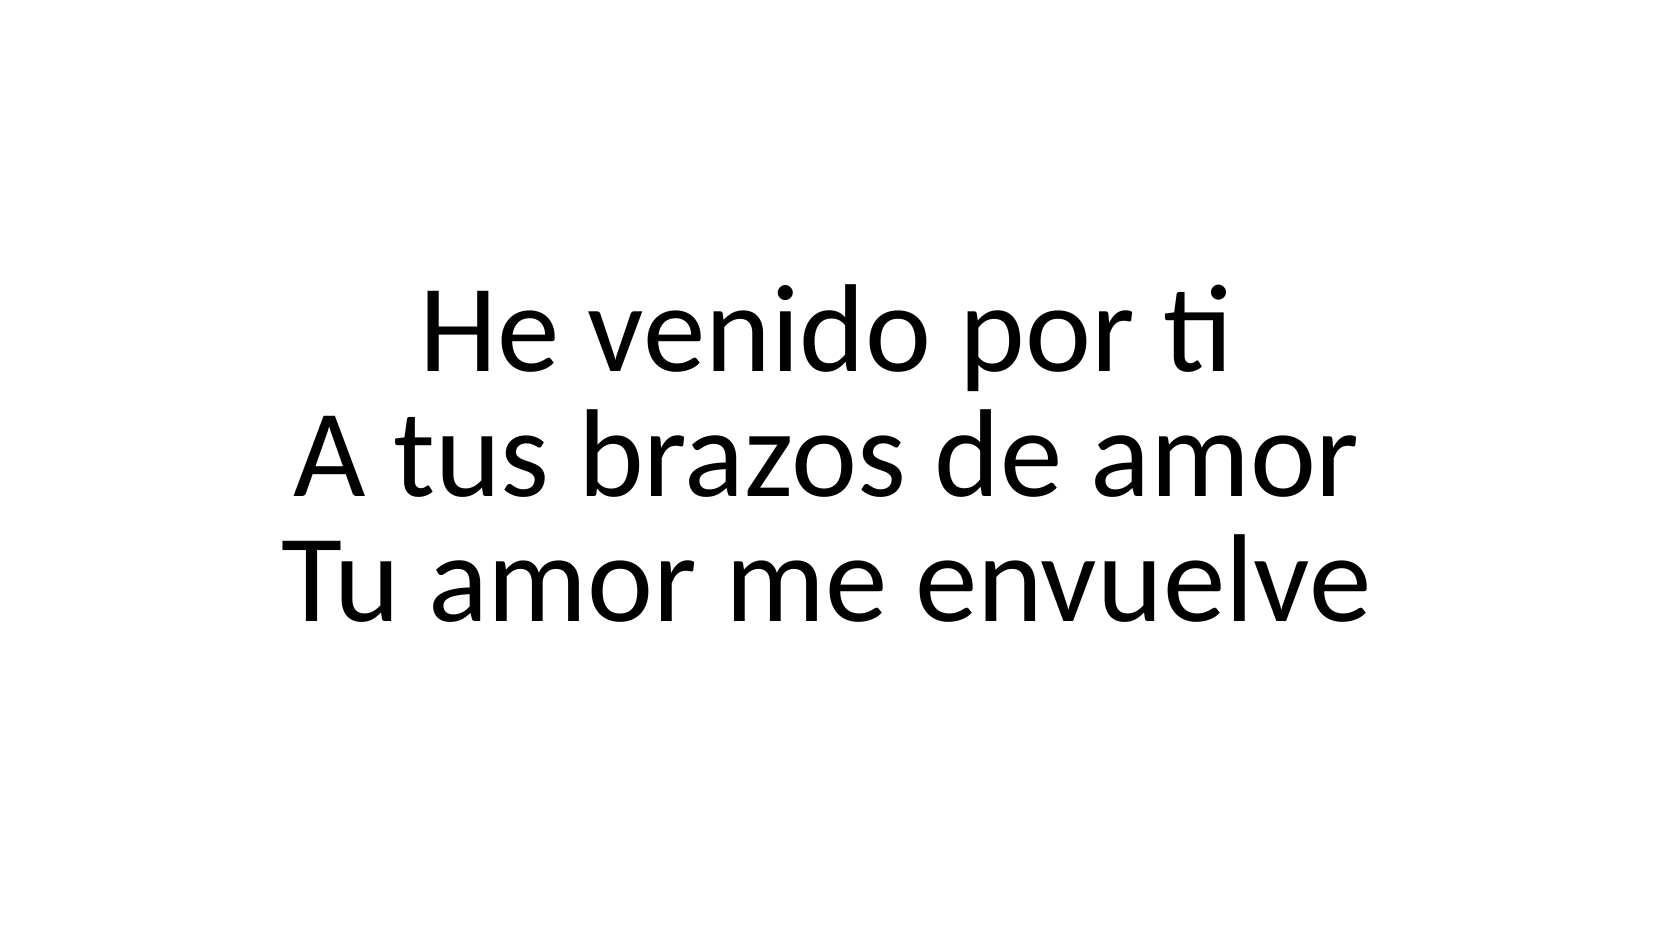

# He venido por ti A tus brazos de amor Tu amor me envuelve